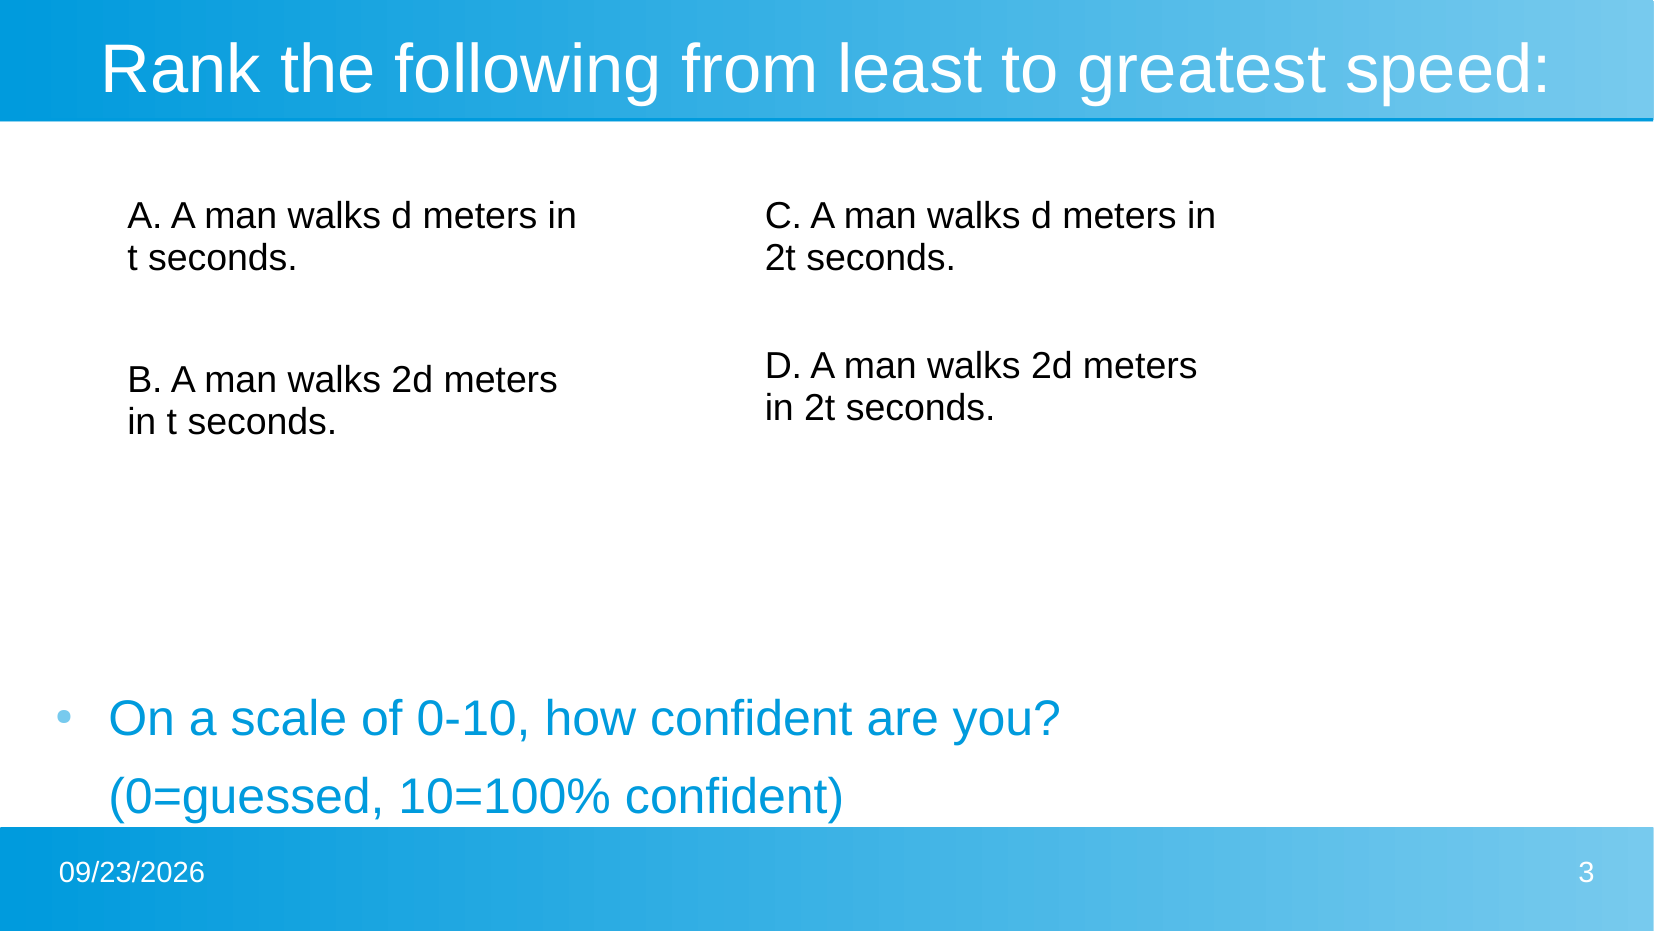

# Rank the following from least to greatest speed:
A. A man walks d meters in t seconds.
C. A man walks d meters in 2t seconds.
D. A man walks 2d meters in 2t seconds.
B. A man walks 2d meters in t seconds.
On a scale of 0-10, how confident are you?
(0=guessed, 10=100% confident)
3